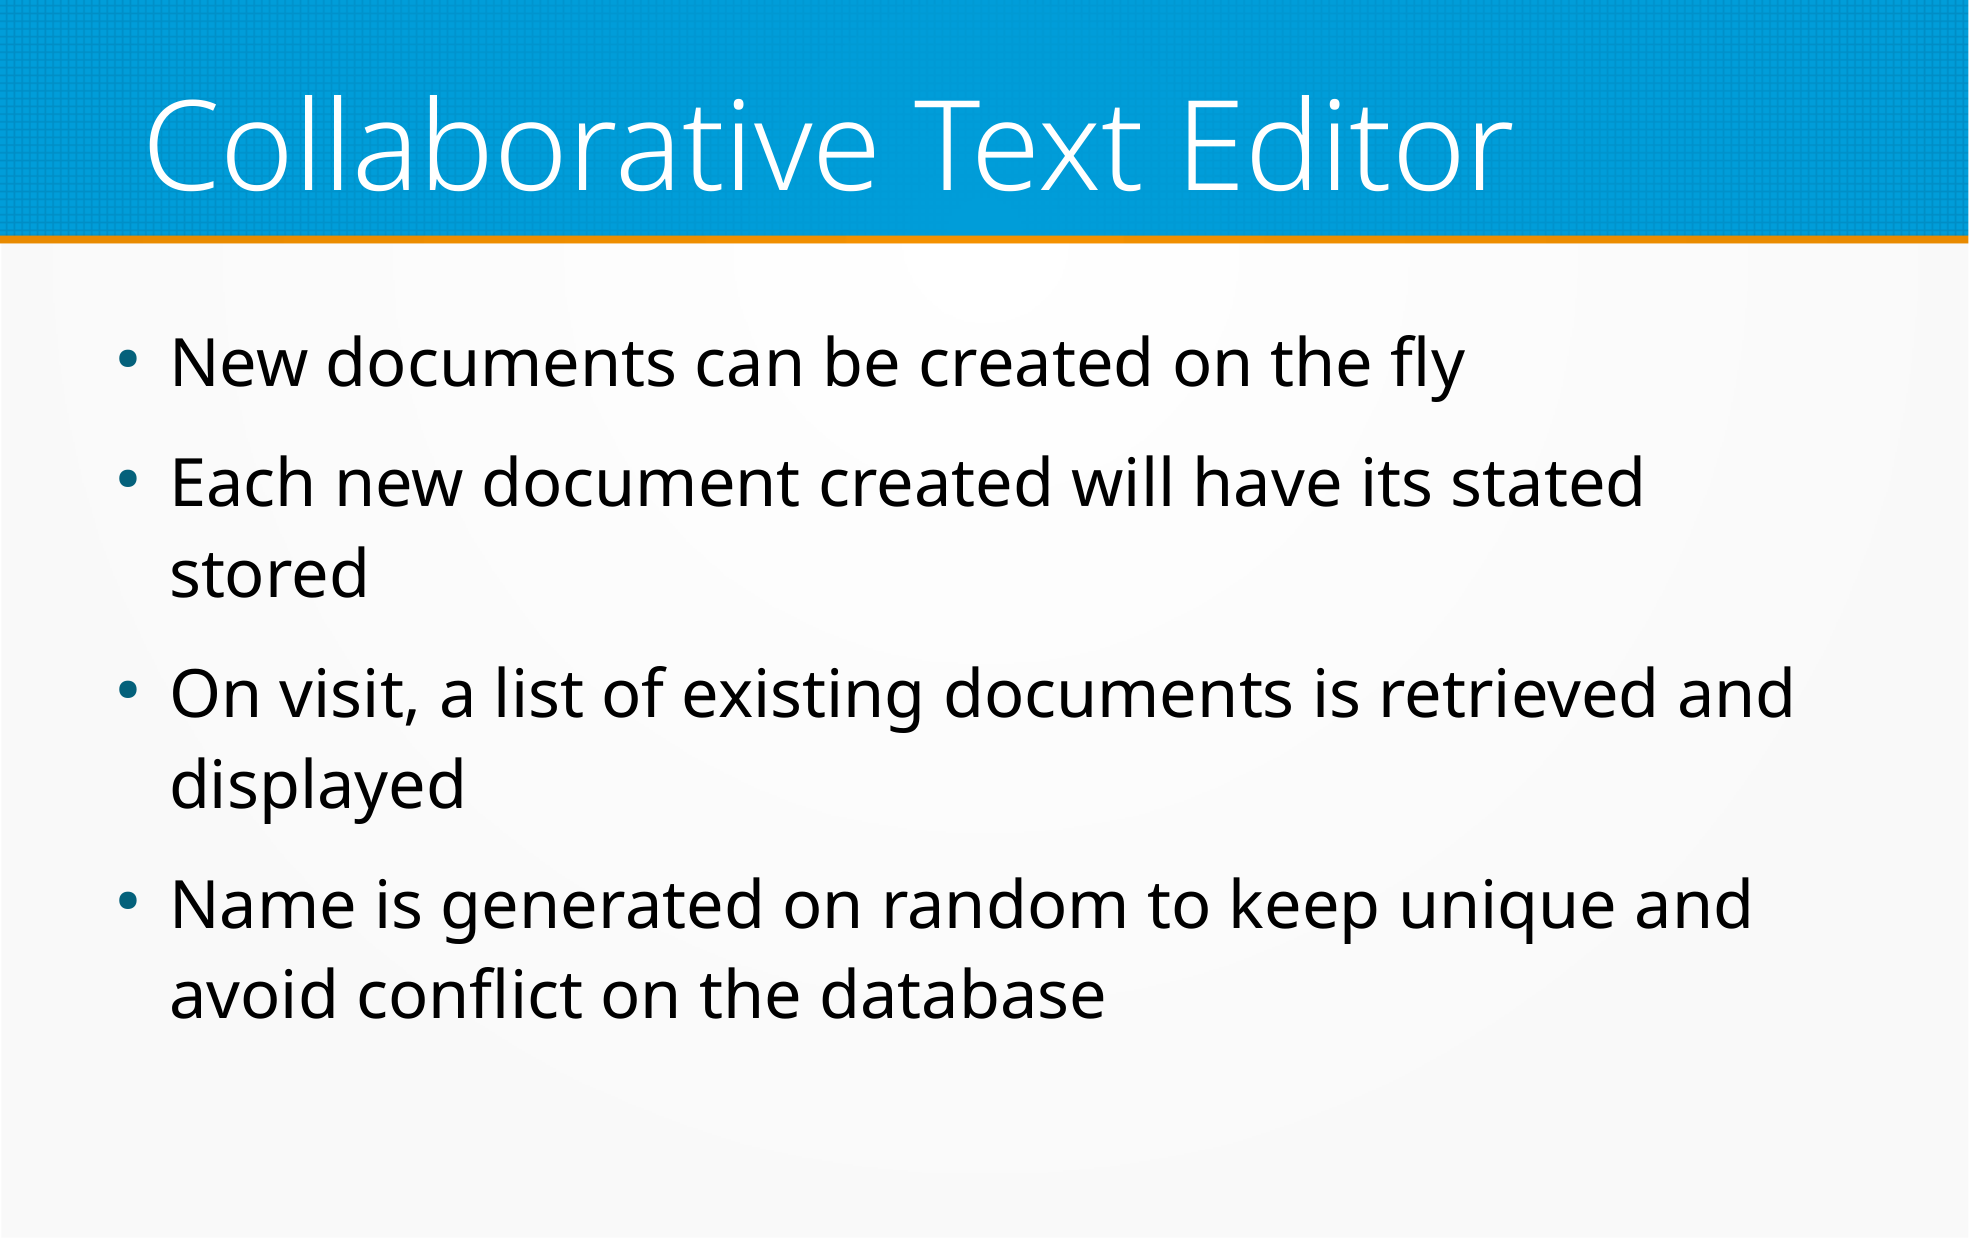

# Collaborative Text Editor
New documents can be created on the fly
Each new document created will have its stated stored
On visit, a list of existing documents is retrieved and displayed
Name is generated on random to keep unique and avoid conflict on the database